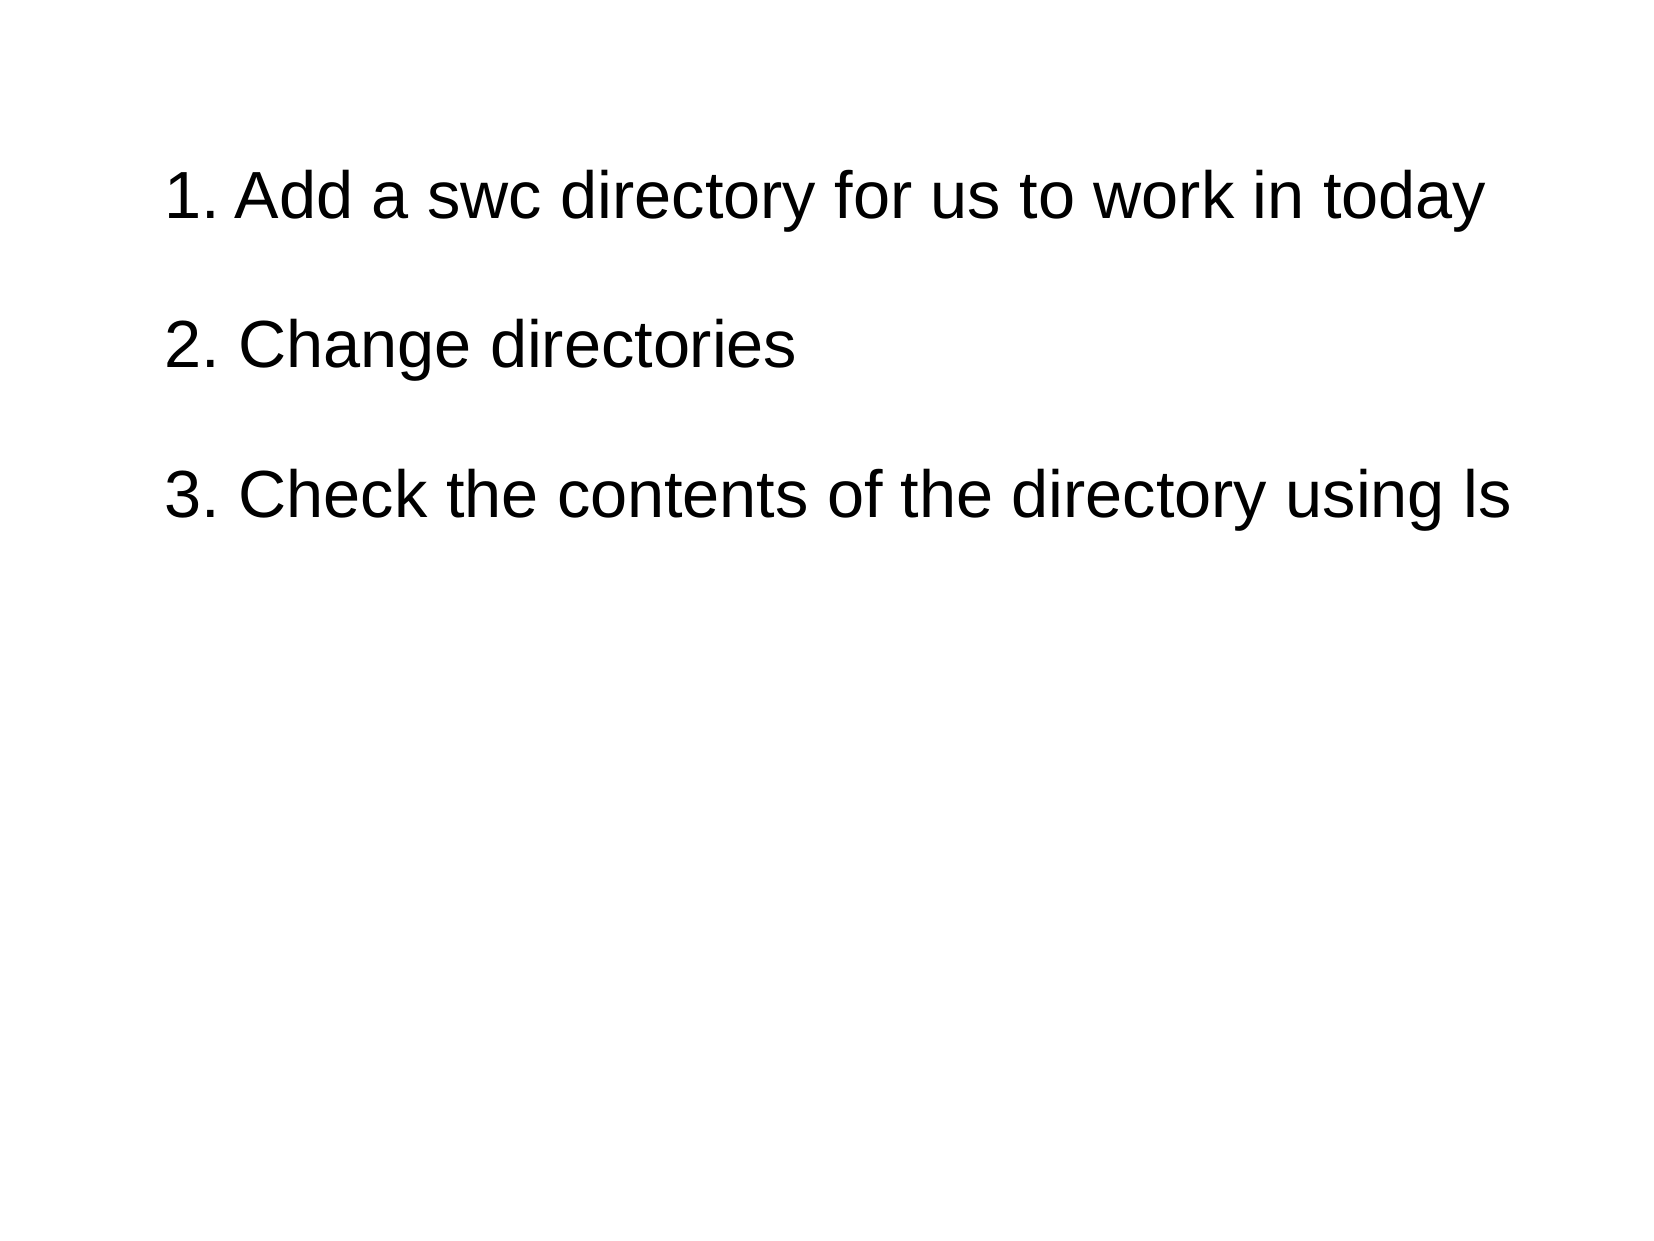

1. Add a swc directory for us to work in today
2. Change directories
3. Check the contents of the directory using ls